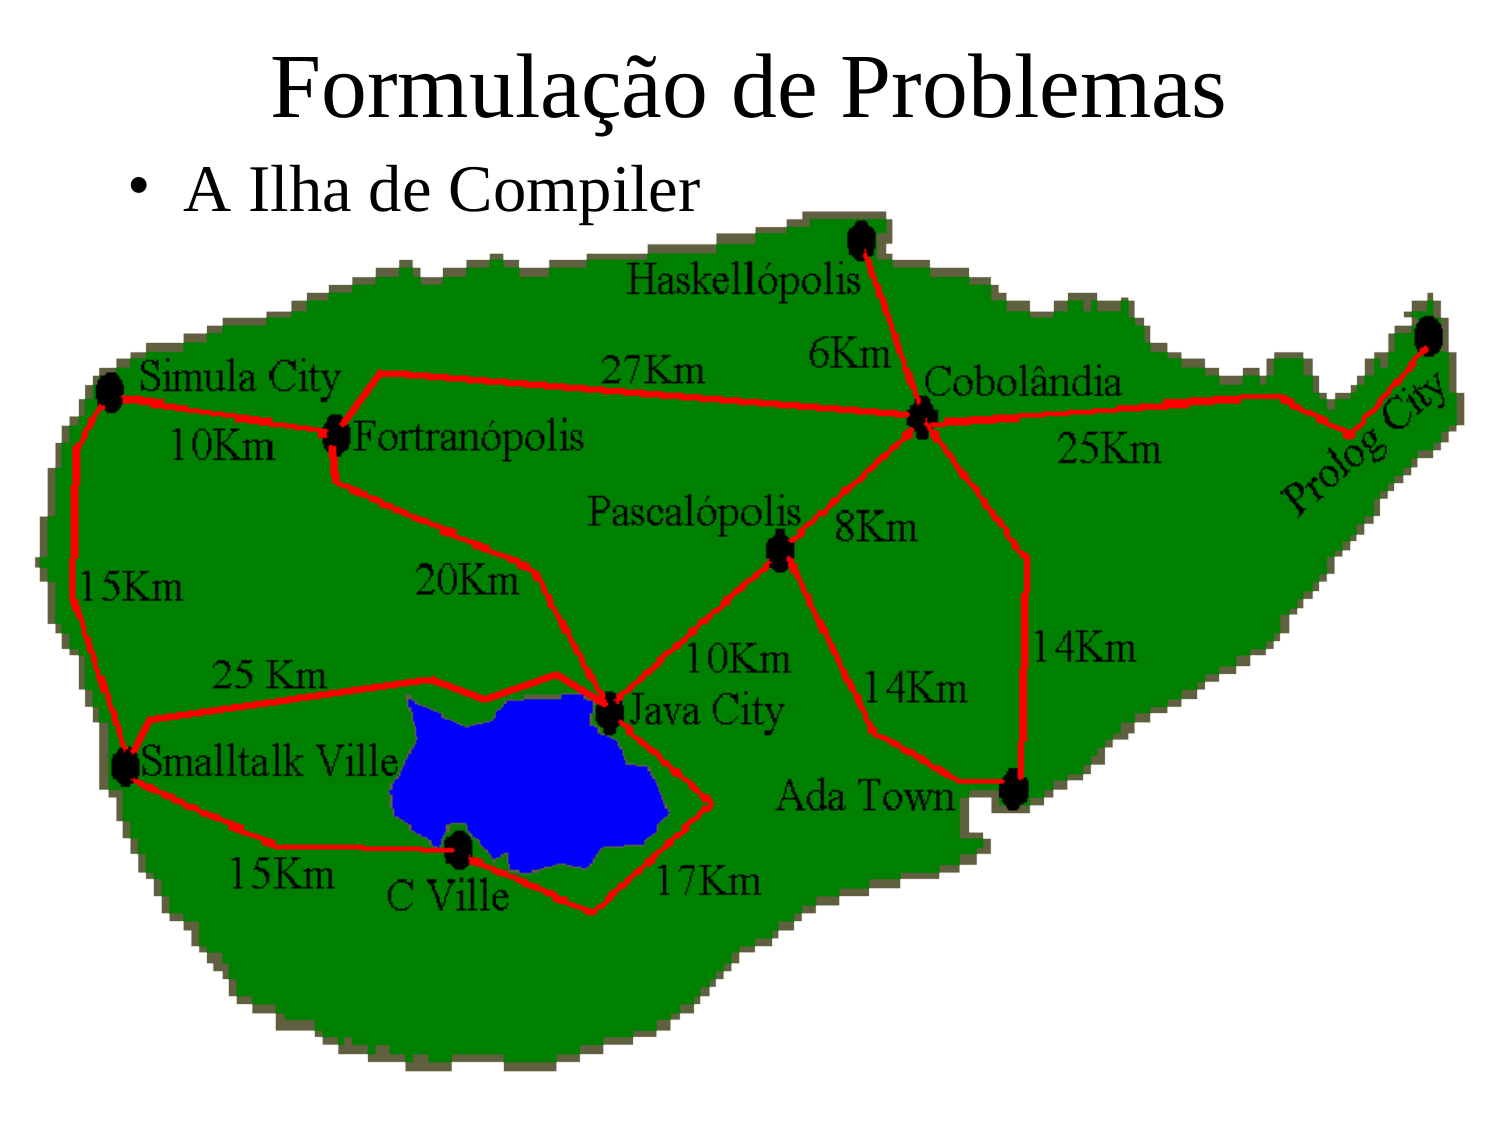

# Formulação de Problemas
A Ilha de Compiler